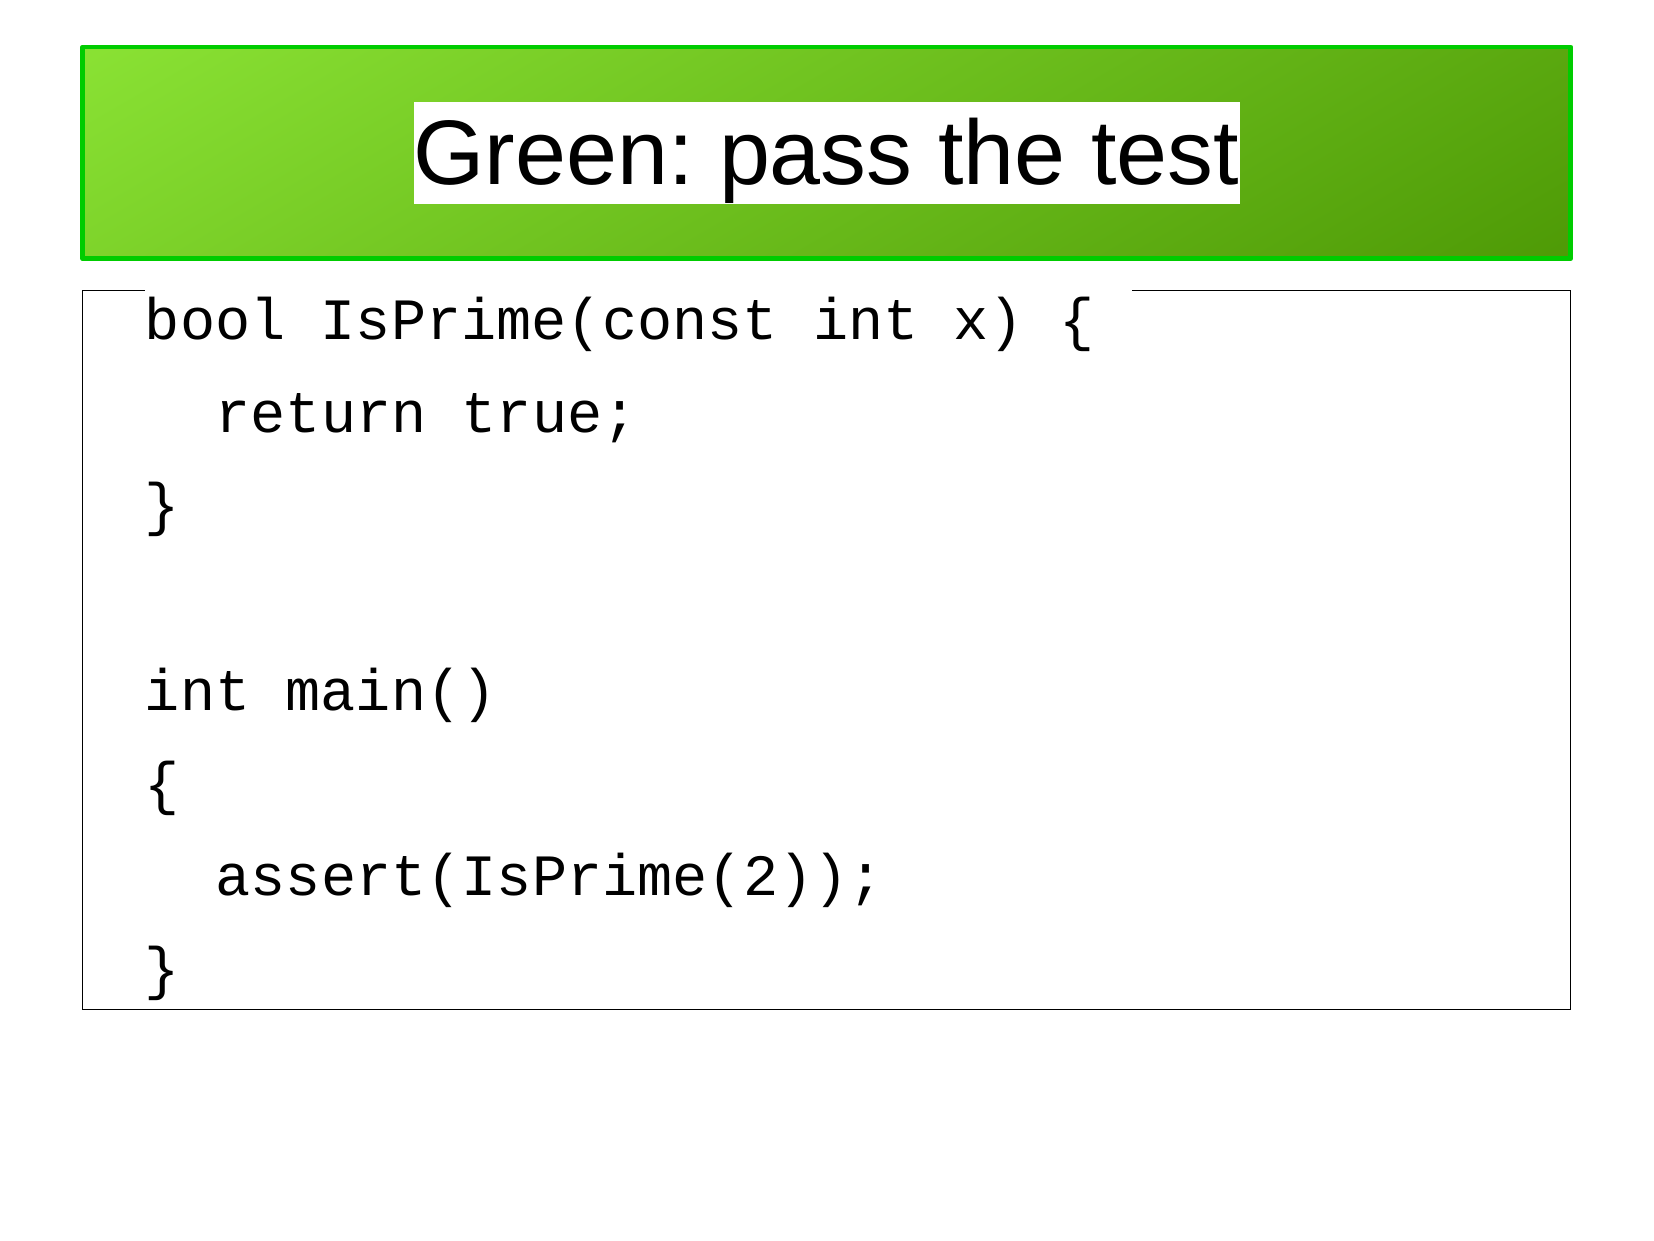

Green: pass the test
#
bool IsPrime(const int x) {
 return true;
}
int main()
{
 assert(IsPrime(2));
}